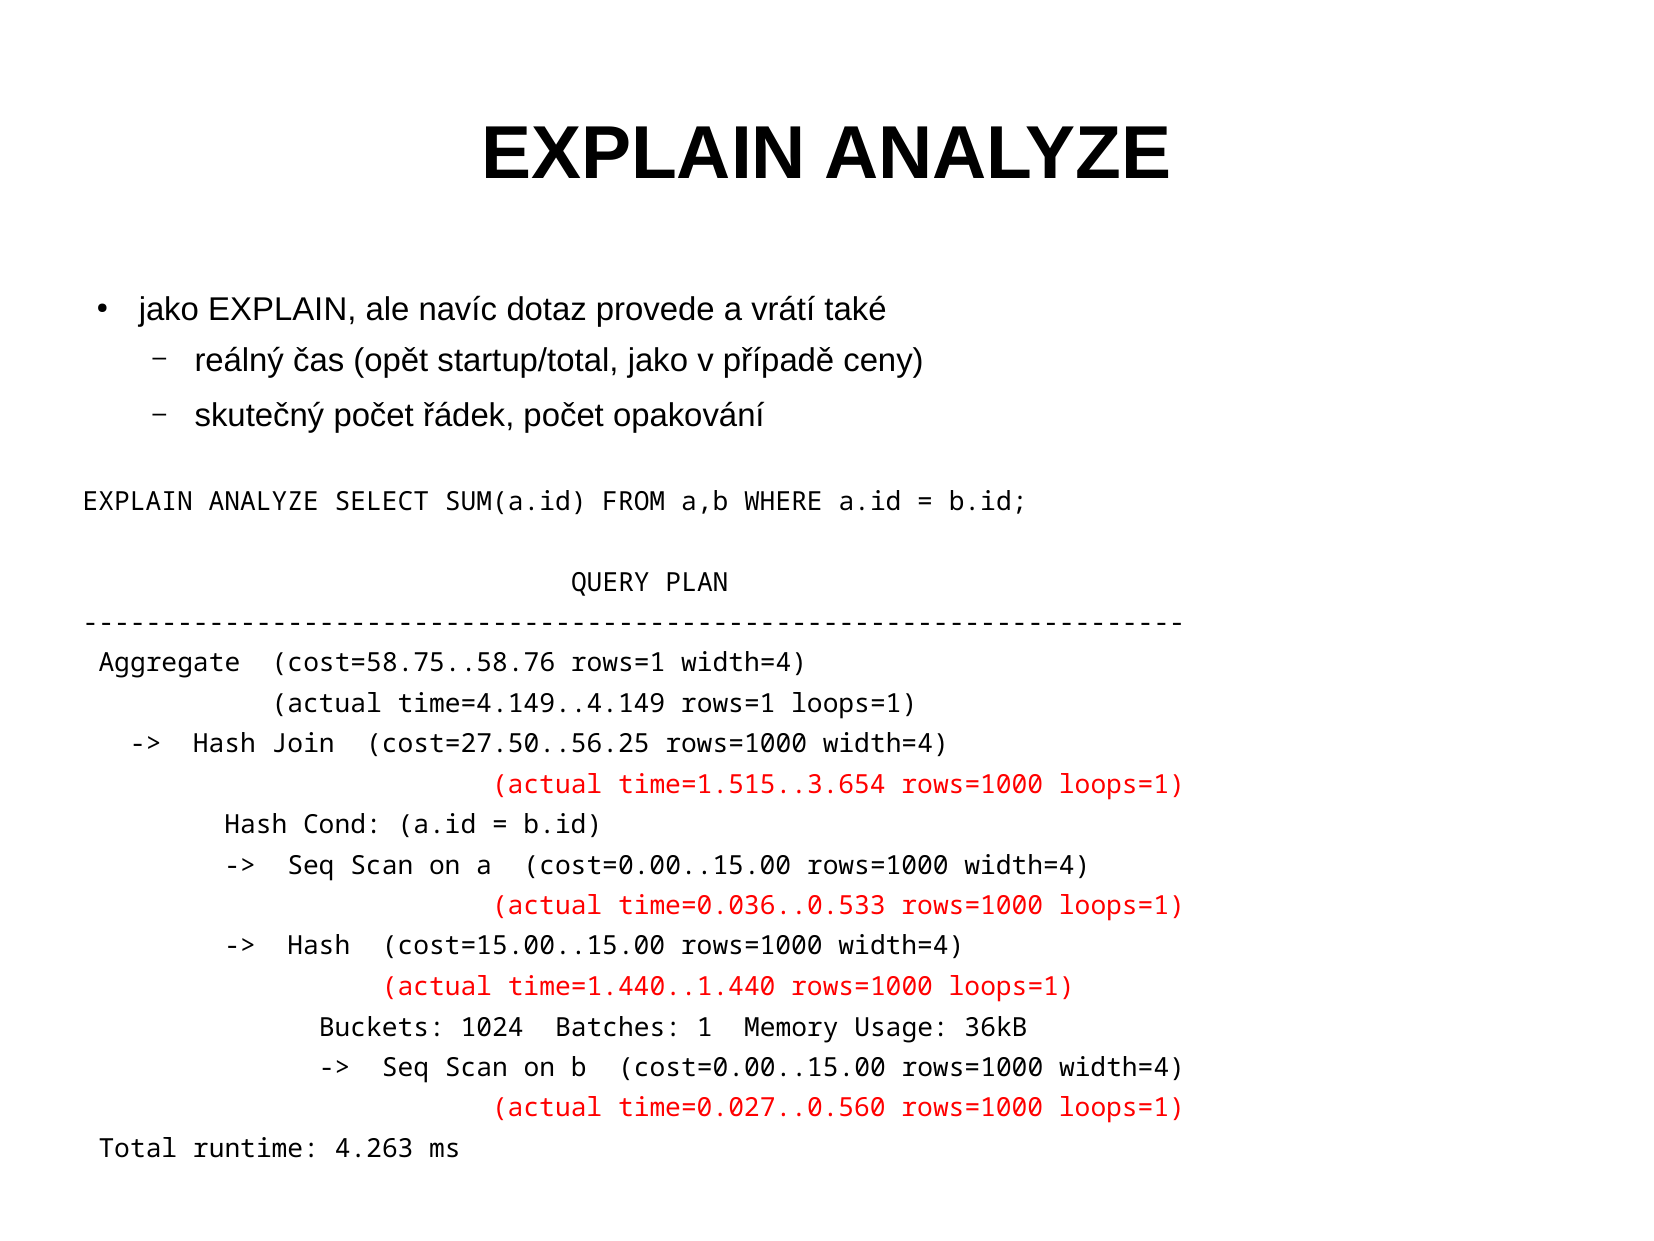

# EXPLAIN ANALYZE
jako EXPLAIN, ale navíc dotaz provede a vrátí také
reálný čas (opět startup/total, jako v případě ceny)
skutečný počet řádek, počet opakování
EXPLAIN ANALYZE SELECT SUM(a.id) FROM a,b WHERE a.id = b.id;
 QUERY PLAN
----------------------------------------------------------------------
 Aggregate (cost=58.75..58.76 rows=1 width=4)
 (actual time=4.149..4.149 rows=1 loops=1)
 -> Hash Join (cost=27.50..56.25 rows=1000 width=4)
 (actual time=1.515..3.654 rows=1000 loops=1)
 Hash Cond: (a.id = b.id)
 -> Seq Scan on a (cost=0.00..15.00 rows=1000 width=4)
 (actual time=0.036..0.533 rows=1000 loops=1)
 -> Hash (cost=15.00..15.00 rows=1000 width=4)
 (actual time=1.440..1.440 rows=1000 loops=1)
 Buckets: 1024 Batches: 1 Memory Usage: 36kB
 -> Seq Scan on b (cost=0.00..15.00 rows=1000 width=4)
 (actual time=0.027..0.560 rows=1000 loops=1)
 Total runtime: 4.263 ms